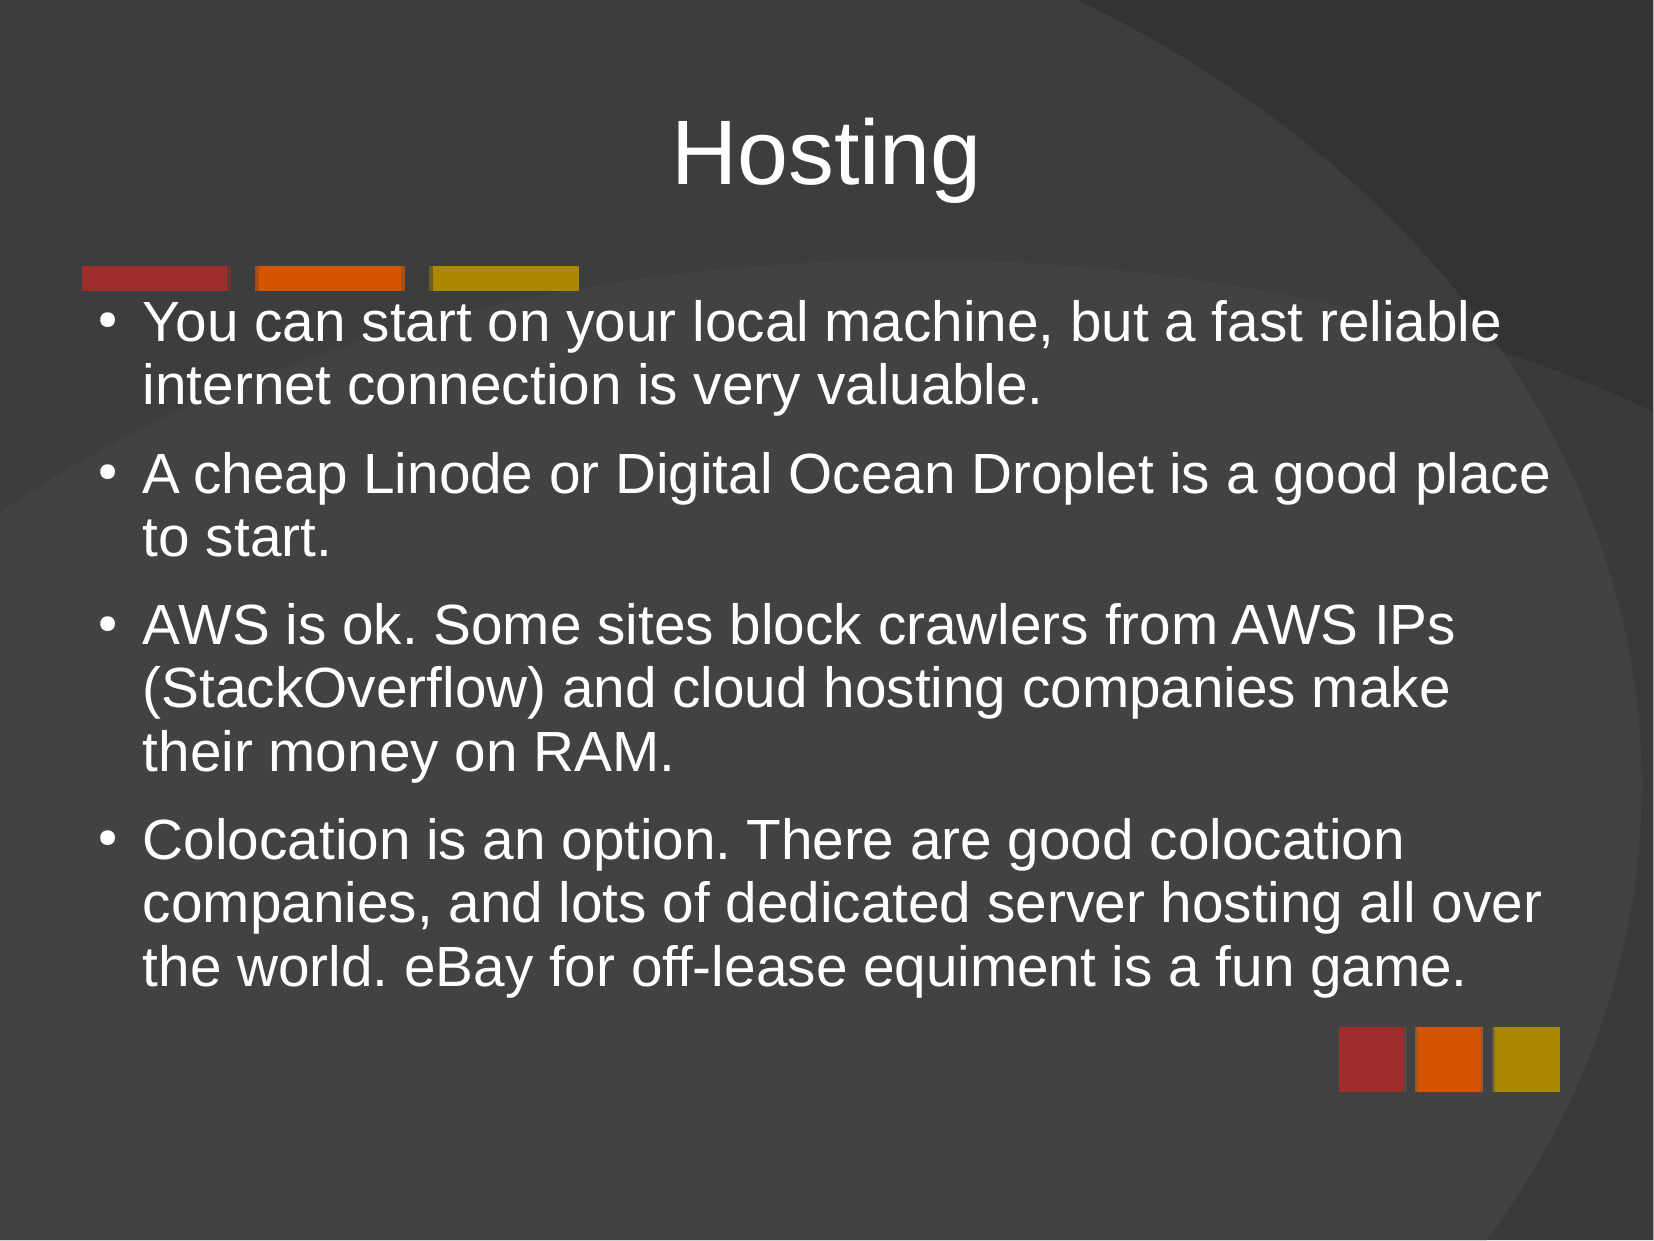

# Hosting
You can start on your local machine, but a fast reliable internet connection is very valuable.
A cheap Linode or Digital Ocean Droplet is a good place to start.
AWS is ok. Some sites block crawlers from AWS IPs (StackOverflow) and cloud hosting companies make their money on RAM.
Colocation is an option. There are good colocation companies, and lots of dedicated server hosting all over the world. eBay for off-lease equiment is a fun game.